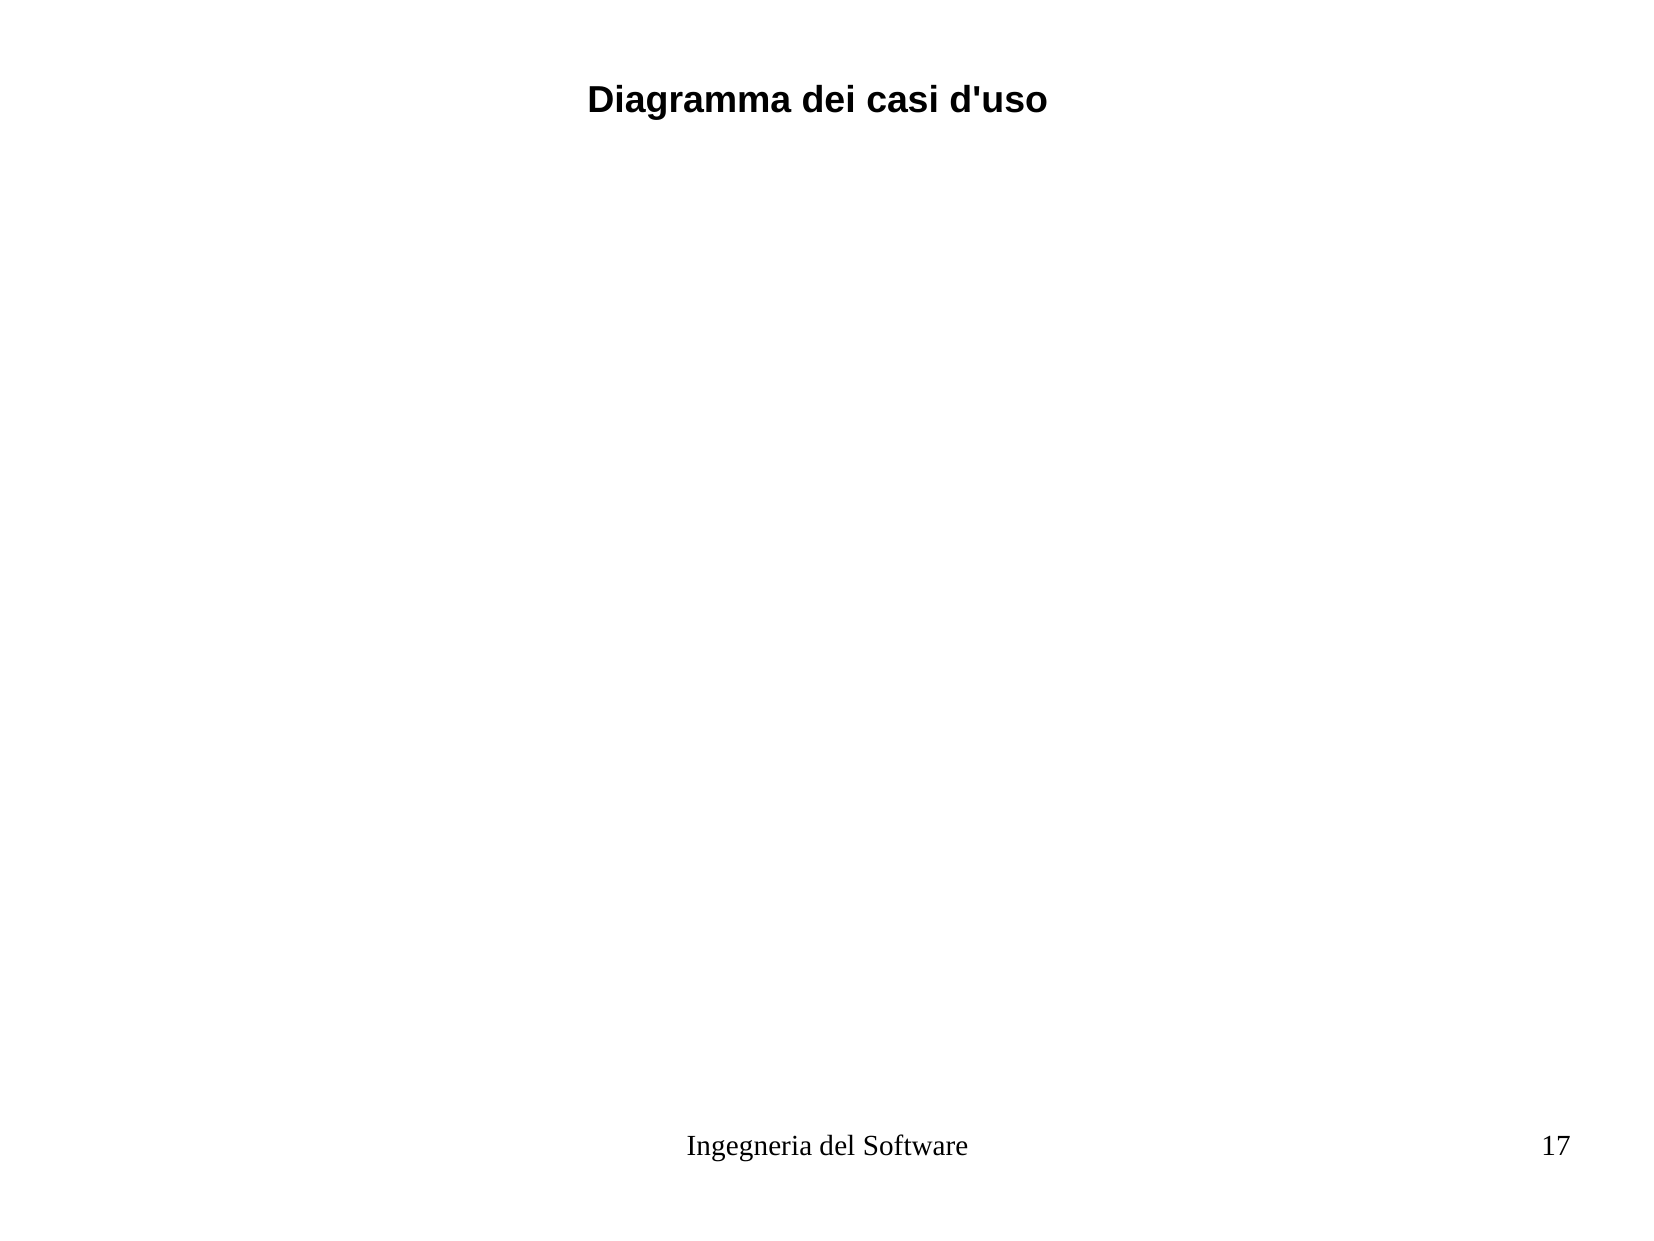

Diagramma dei casi d'uso
Ingegneria del Software
17